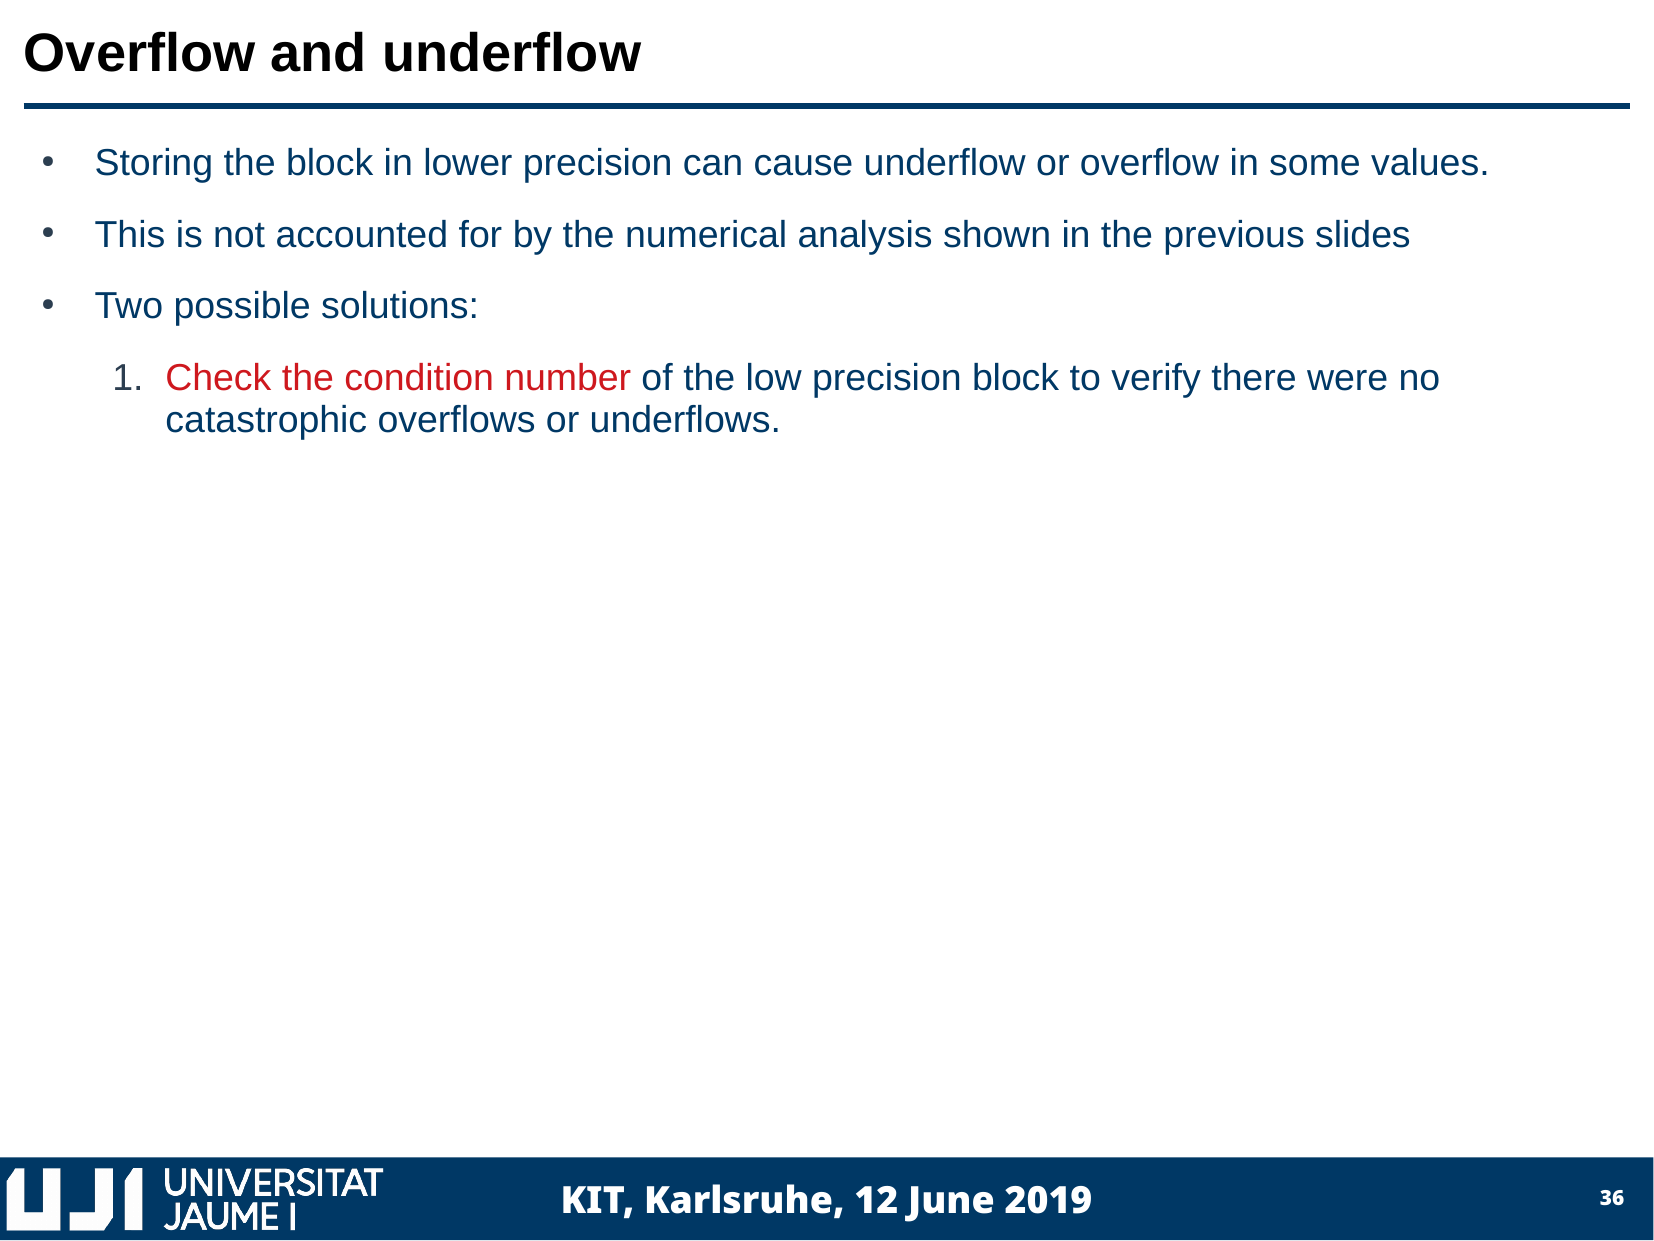

# Overflow and underflow
Storing the block in lower precision can cause underflow or overflow in some values.
This is not accounted for by the numerical analysis shown in the previous slides
Two possible solutions:
Check the condition number of the low precision block to verify there were no catastrophic overflows or underflows.
KIT, Karlsruhe, 12 June 2019
36